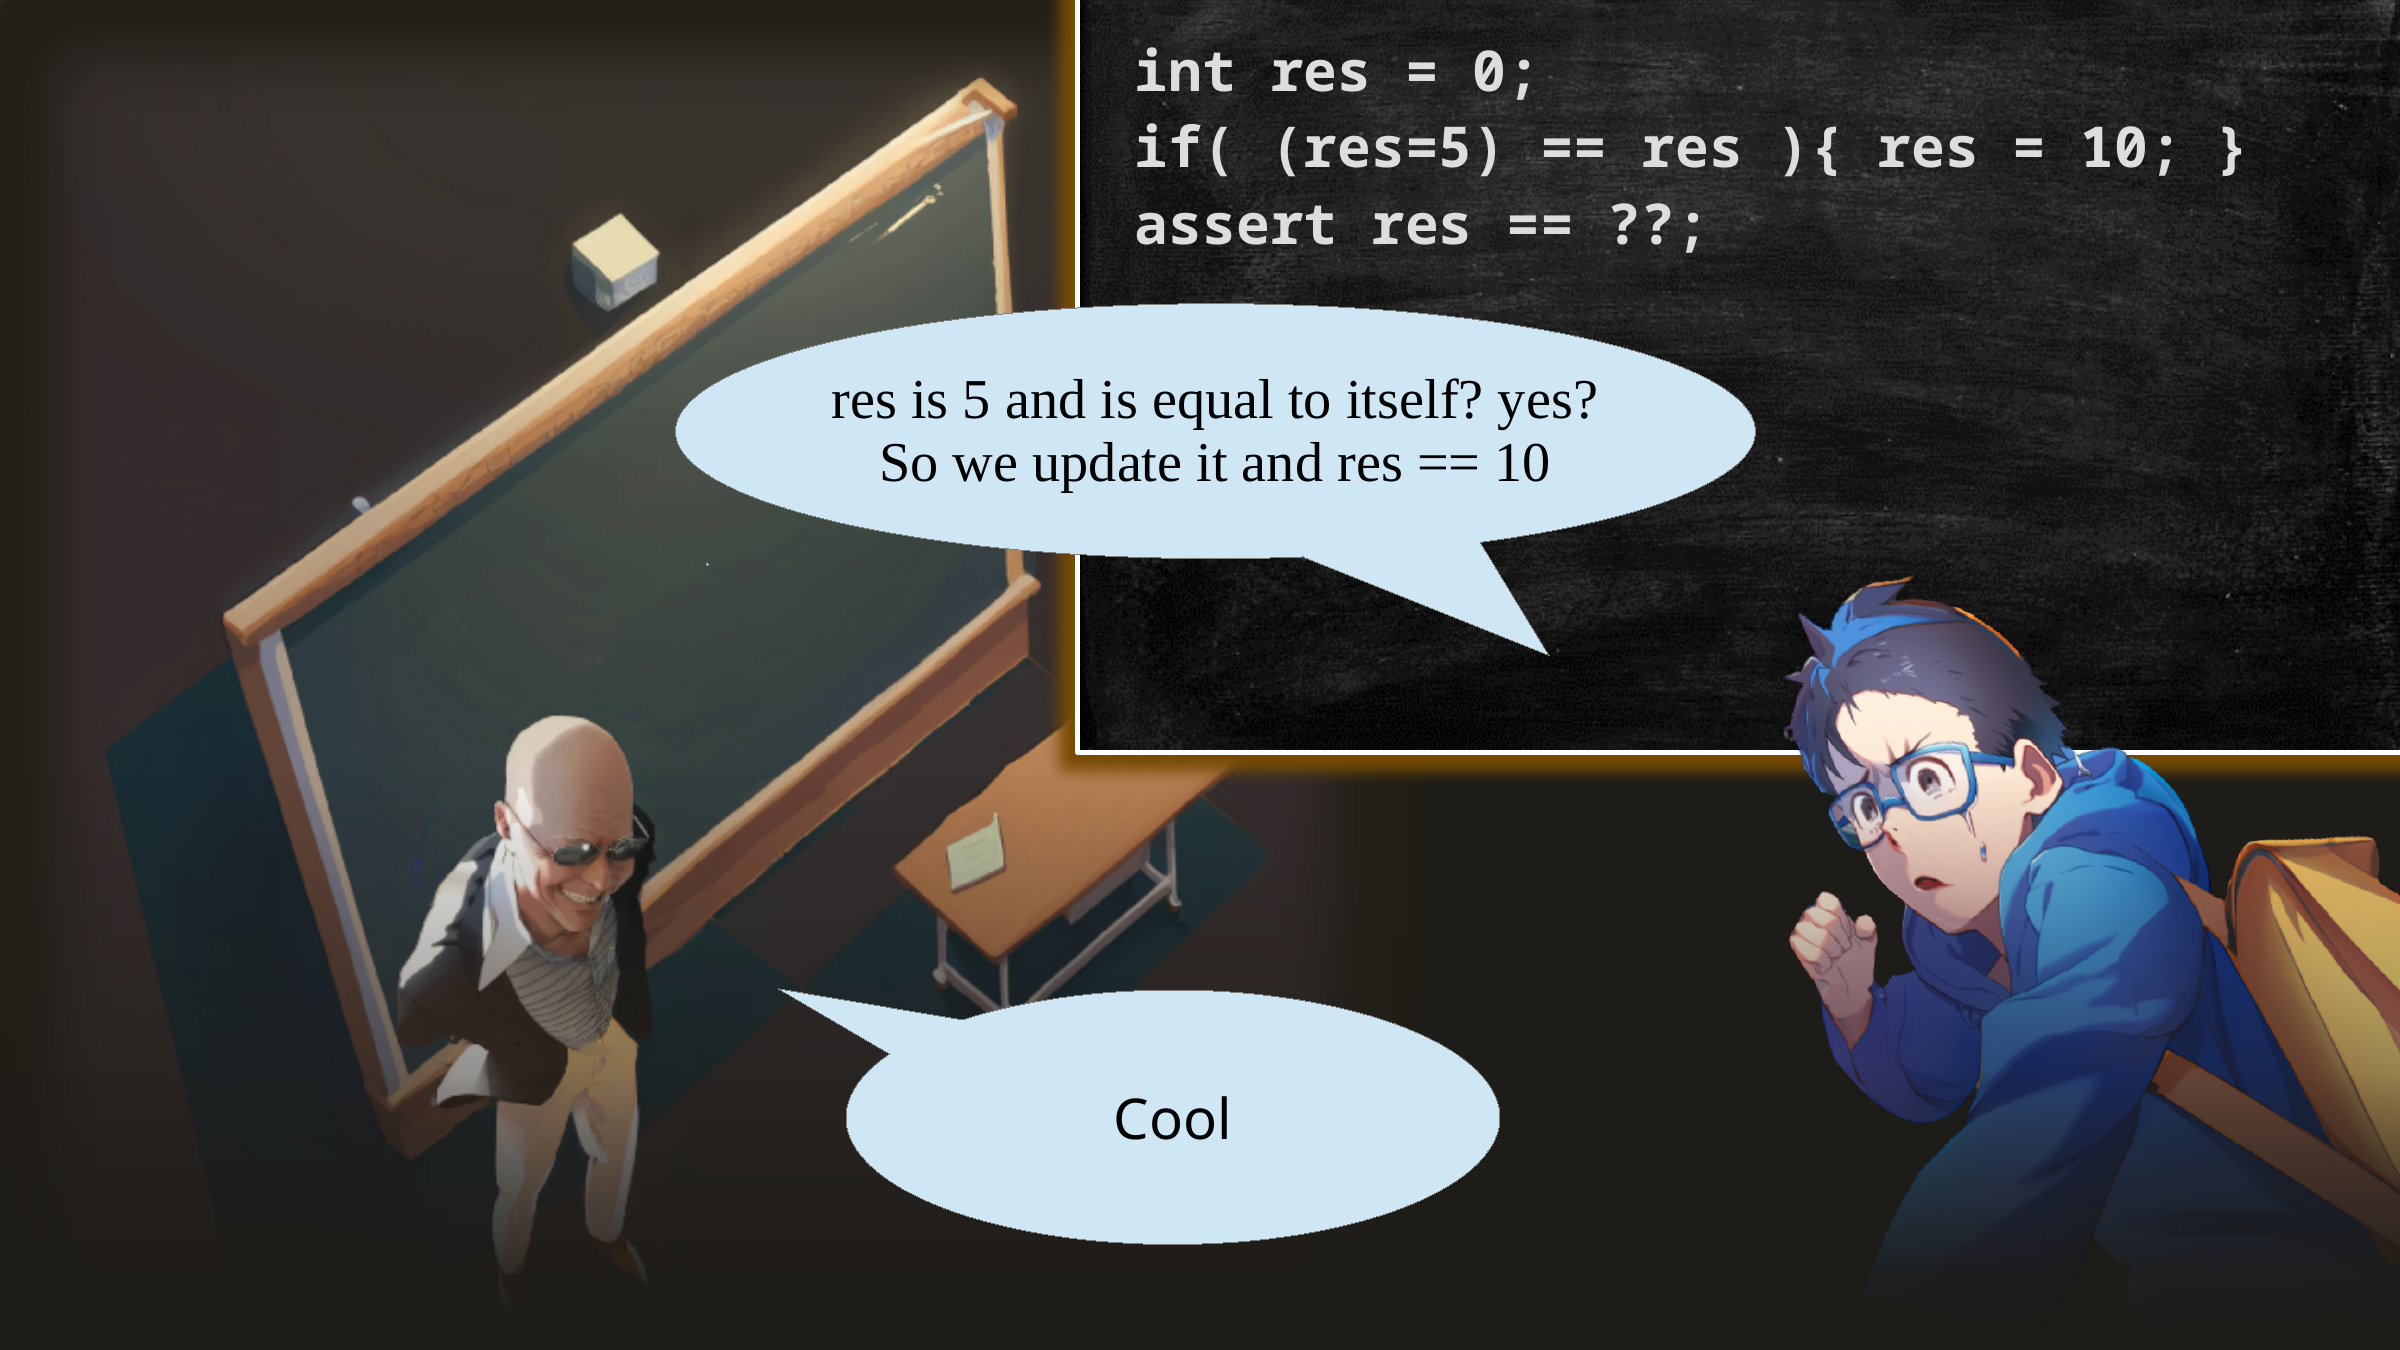

int res = 0;
if( (res=5) == res ){ res = 10; }
assert res == ??;
res is 5 and is equal to itself? yes?
So we update it and res == 10
Cool